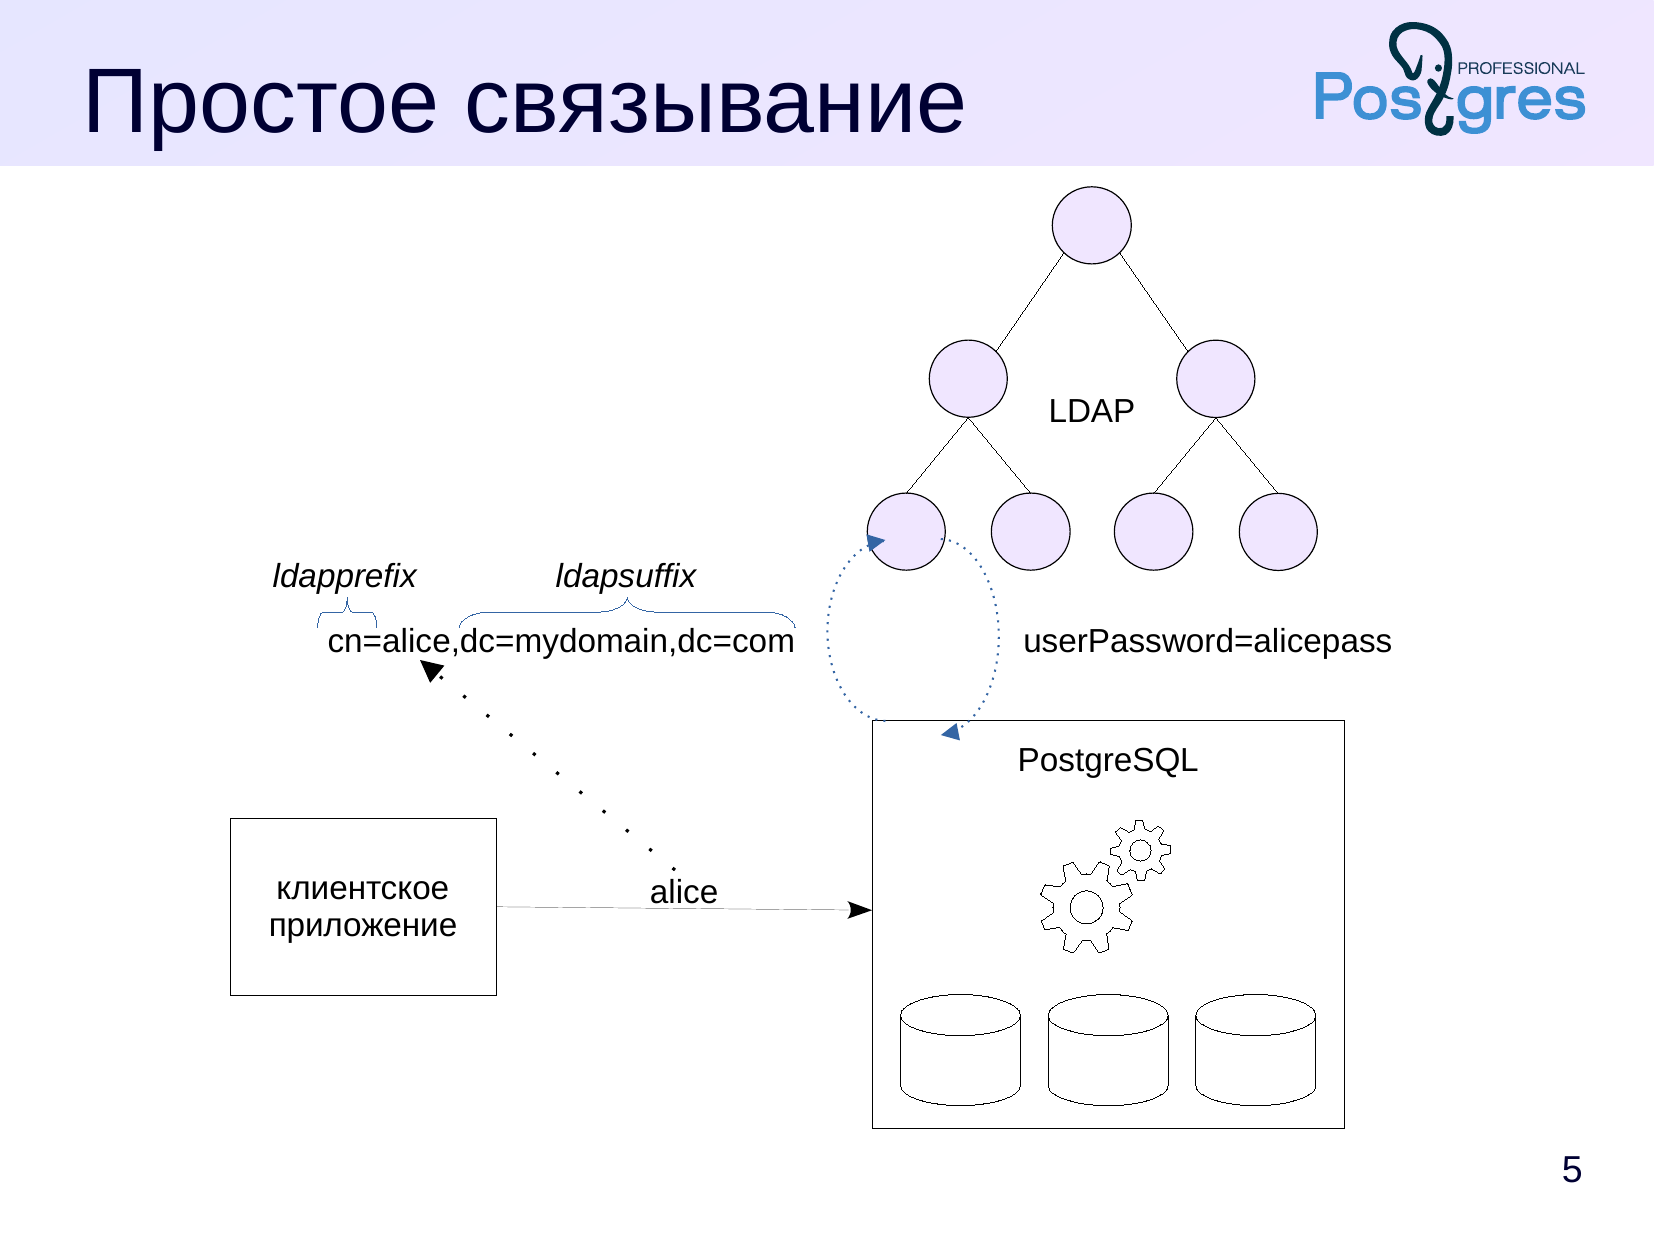

# Простое связывание
LDAP
ldapprefix
ldapsuffix
cn=alice,dc=mydomain,dc=com
userPassword=alicepass
PostgreSQL
клиентское
приложение